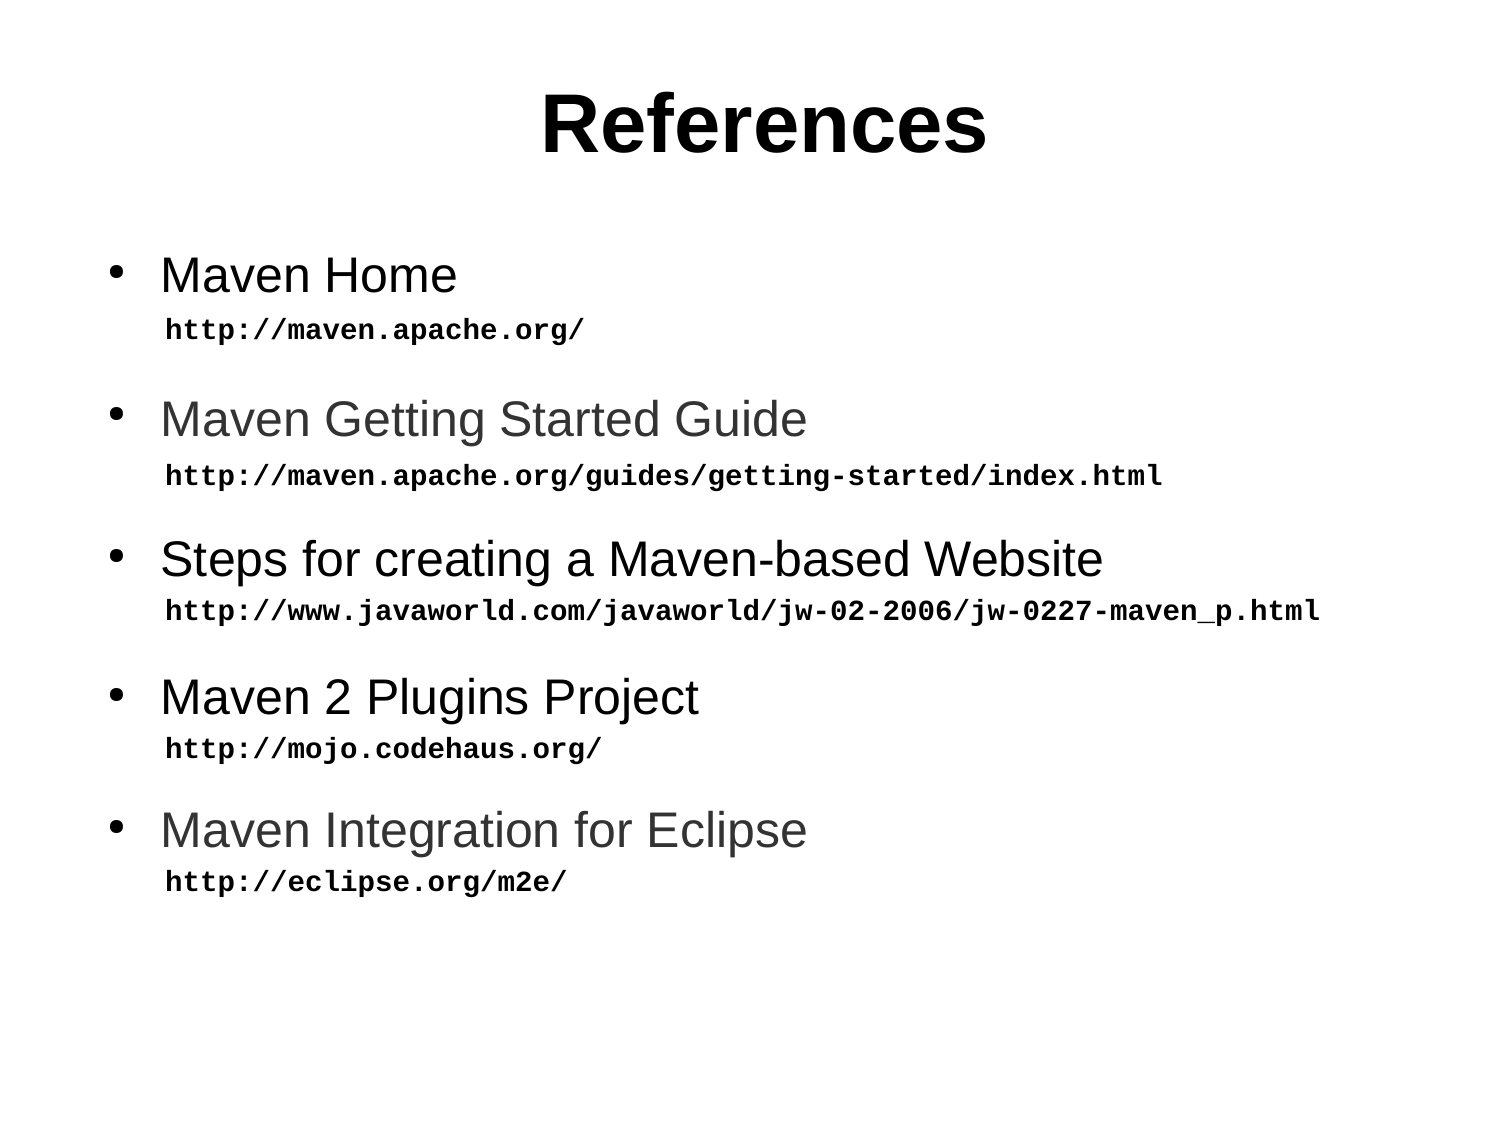

# References
Maven Home
	http://maven.apache.org/
Maven Getting Started Guide
	http://maven.apache.org/guides/getting-started/index.html
Steps for creating a Maven-based Website
	http://www.javaworld.com/javaworld/jw-02-2006/jw-0227-maven_p.html
Maven 2 Plugins Project
	http://mojo.codehaus.org/
Maven Integration for Eclipse
	http://eclipse.org/m2e/